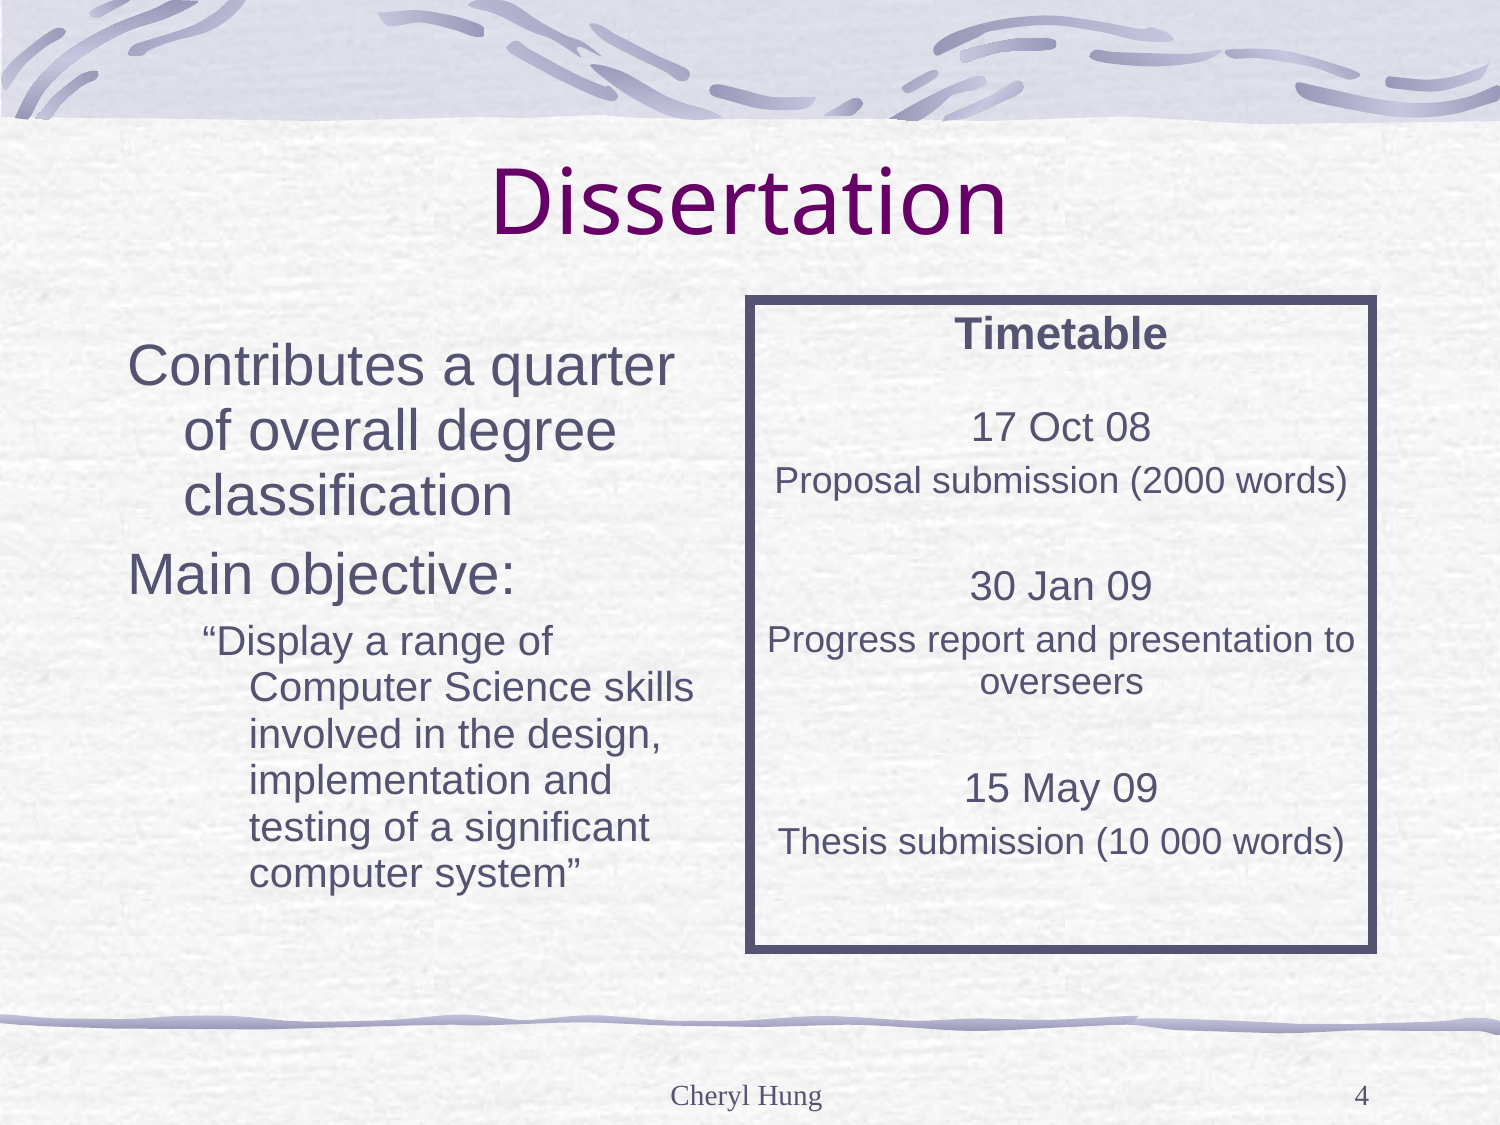

# Dissertation
Timetable
17 Oct 08
Proposal submission (2000 words)
30 Jan 09
Progress report and presentation to overseers
15 May 09
Thesis submission (10 000 words)
Contributes a quarter of overall degree classification
Main objective:
“Display a range of Computer Science skills involved in the design, implementation and testing of a significant computer system”
Cheryl Hung
4